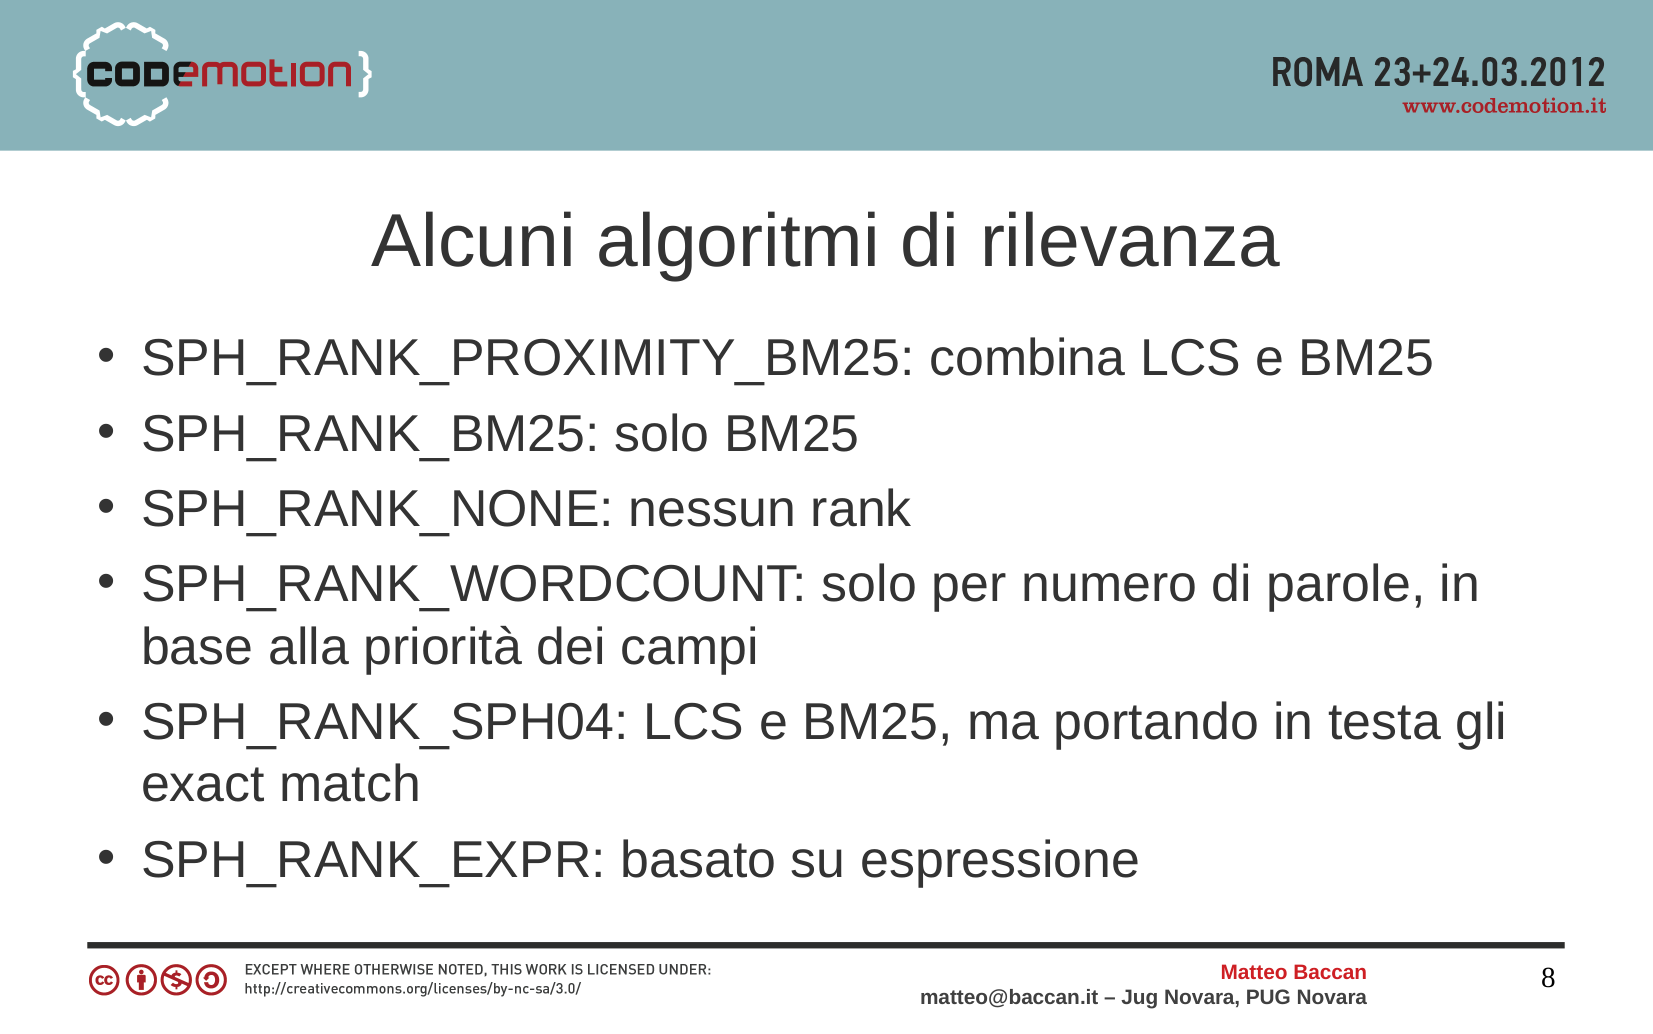

# Alcuni algoritmi di rilevanza
SPH_RANK_PROXIMITY_BM25: combina LCS e BM25
SPH_RANK_BM25: solo BM25
SPH_RANK_NONE: nessun rank
SPH_RANK_WORDCOUNT: solo per numero di parole, in base alla priorità dei campi
SPH_RANK_SPH04: LCS e BM25, ma portando in testa gli exact match
SPH_RANK_EXPR: basato su espressione
8